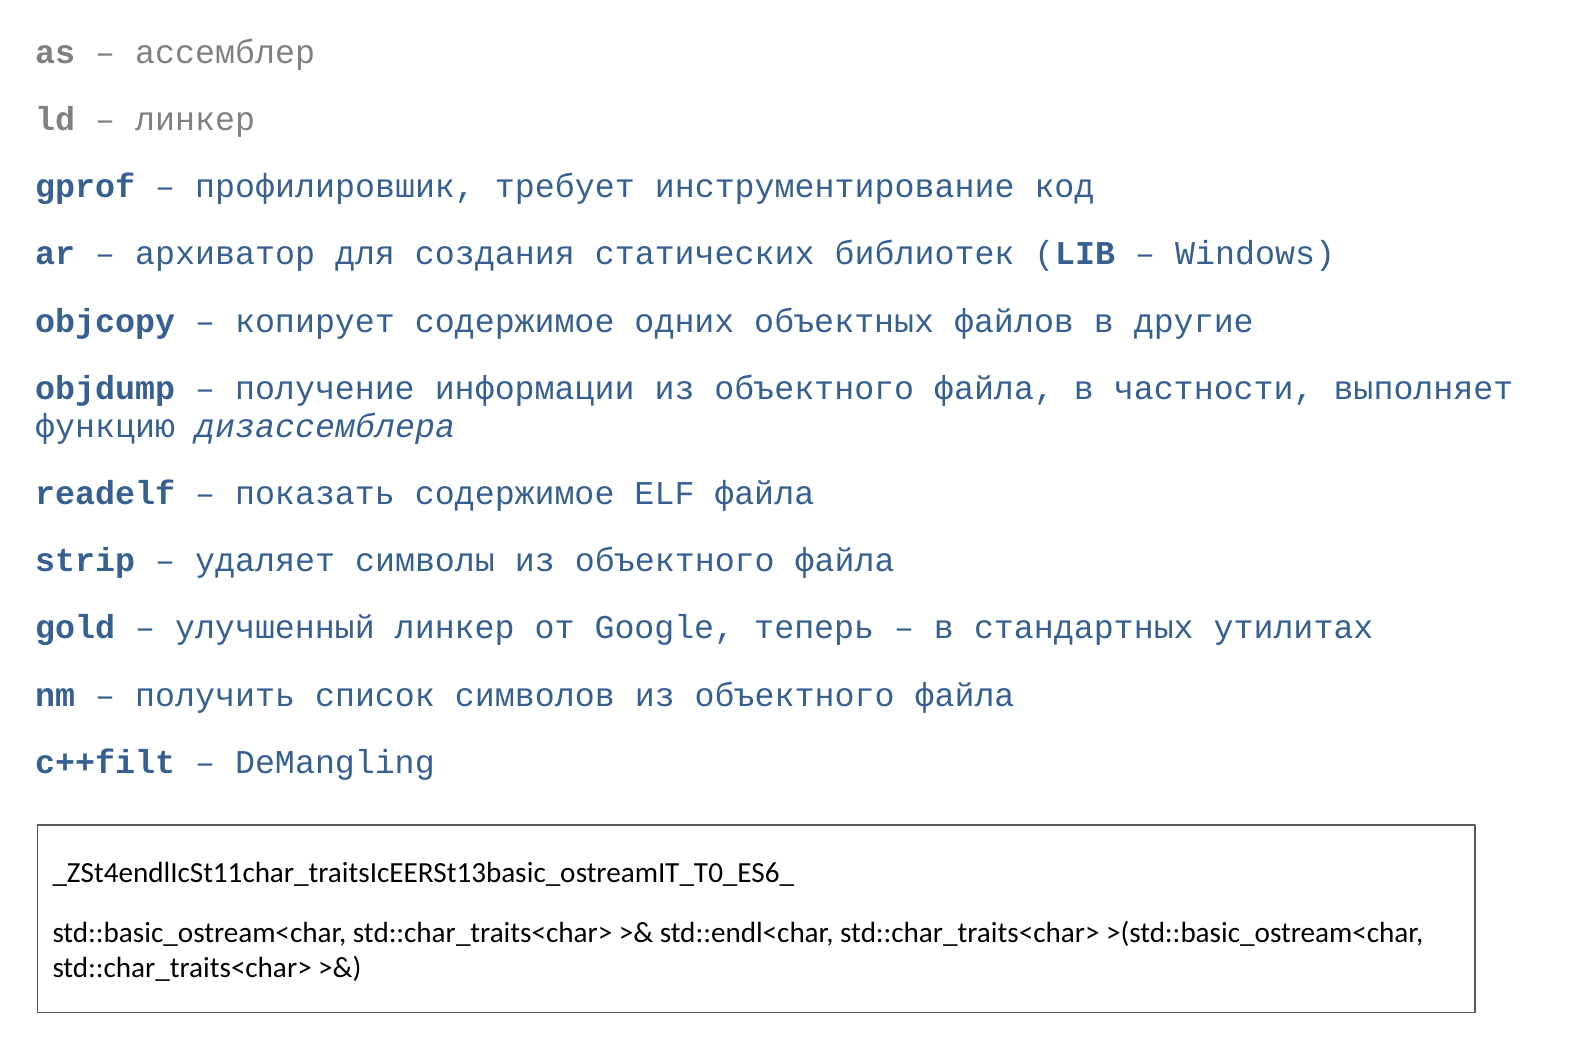

as – ассемблер
ld – линкер
gprof – профилировшик, требует инструментирование код
ar – архиватор для создания статических библиотек (LIB – Windows)
objcopy – копирует содержимое одних объектных файлов в другие
objdump – получение информации из объектного файла, в частности, выполняет функцию дизассемблера
readelf – показать содержимое ELF файла
strip – удаляет символы из объектного файла
gold – улучшенный линкер от Google, теперь – в стандартных утилитах
nm – получить список символов из объектного файла
c++filt – DeMangling
_ZSt4endlIcSt11char_traitsIcEERSt13basic_ostreamIT_T0_ES6_
std::basic_ostream<char, std::char_traits<char> >& std::endl<char, std::char_traits<char> >(std::basic_ostream<char, std::char_traits<char> >&)